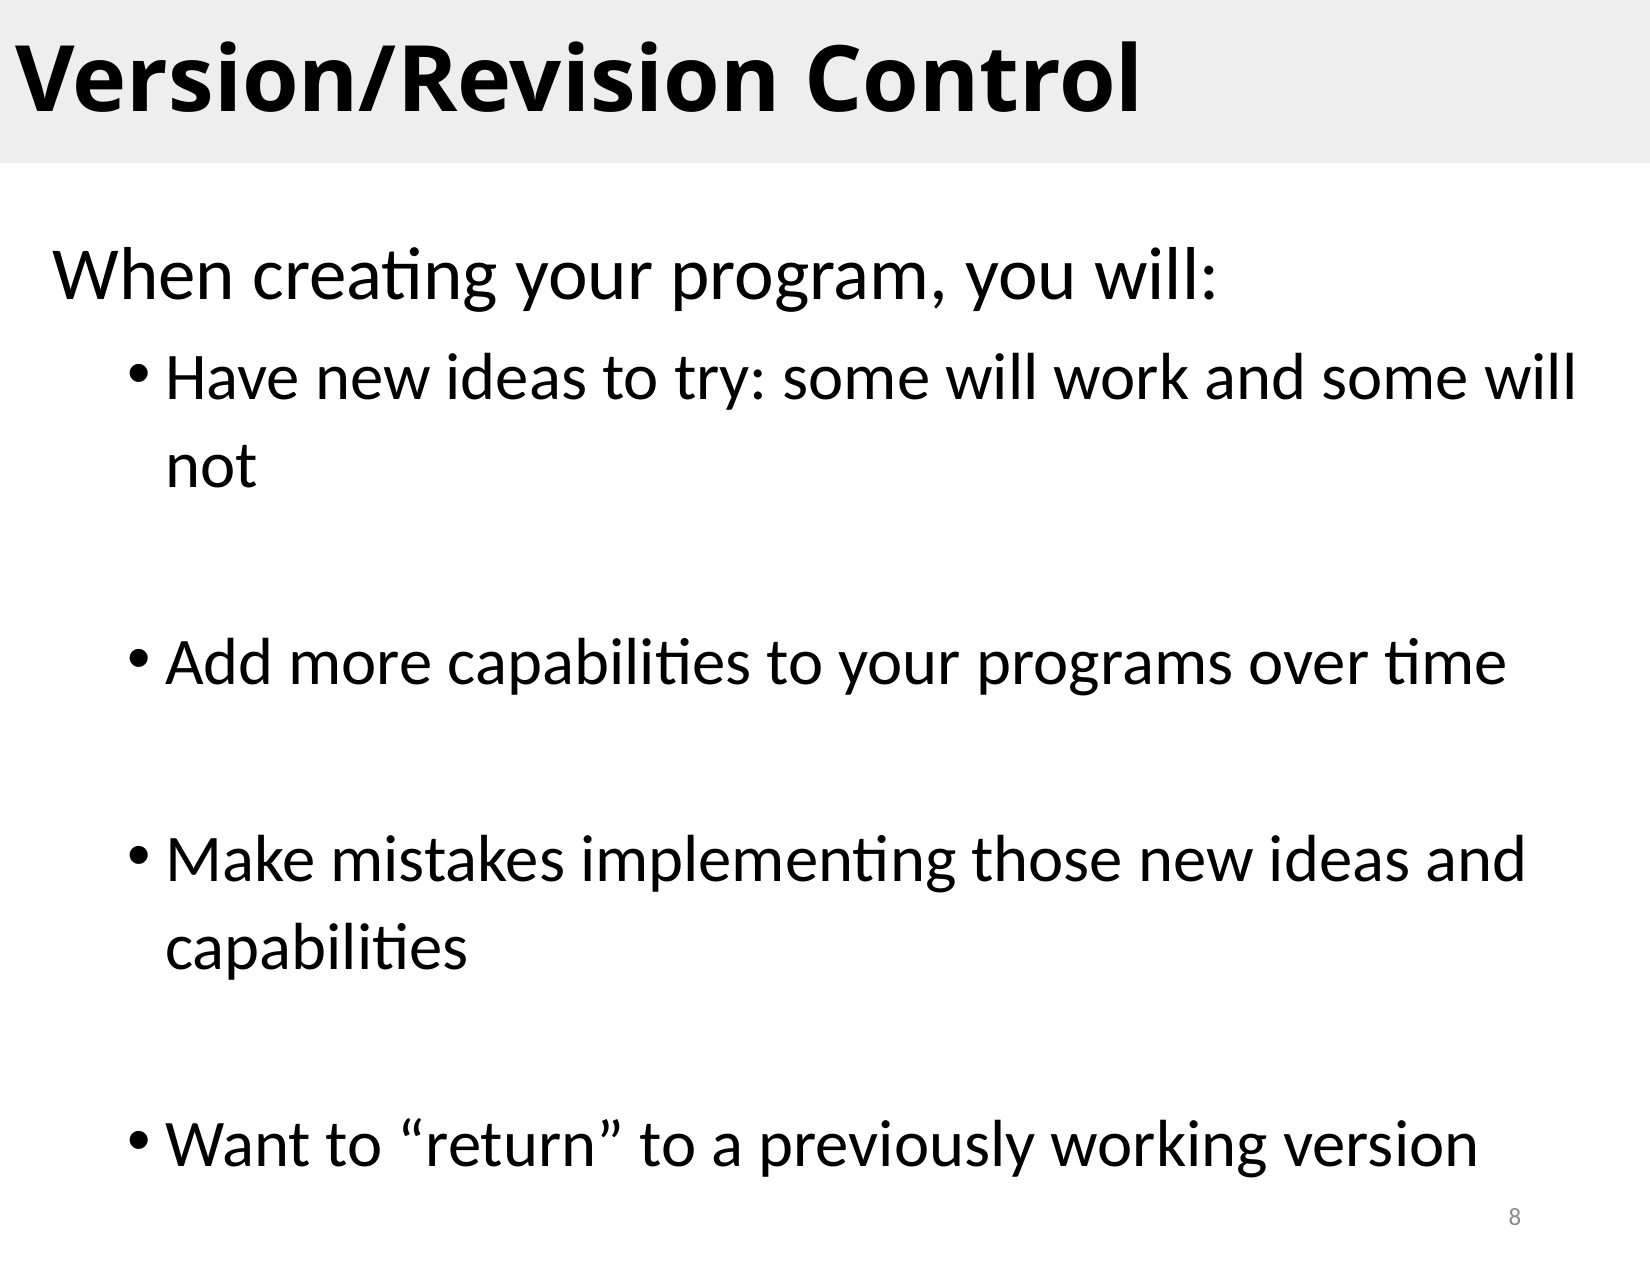

# Version/Revision Control
When creating your program, you will:
Have new ideas to try: some will work and some will not
Add more capabilities to your programs over time
Make mistakes implementing those new ideas and capabilities
Want to “return” to a previously working version
8